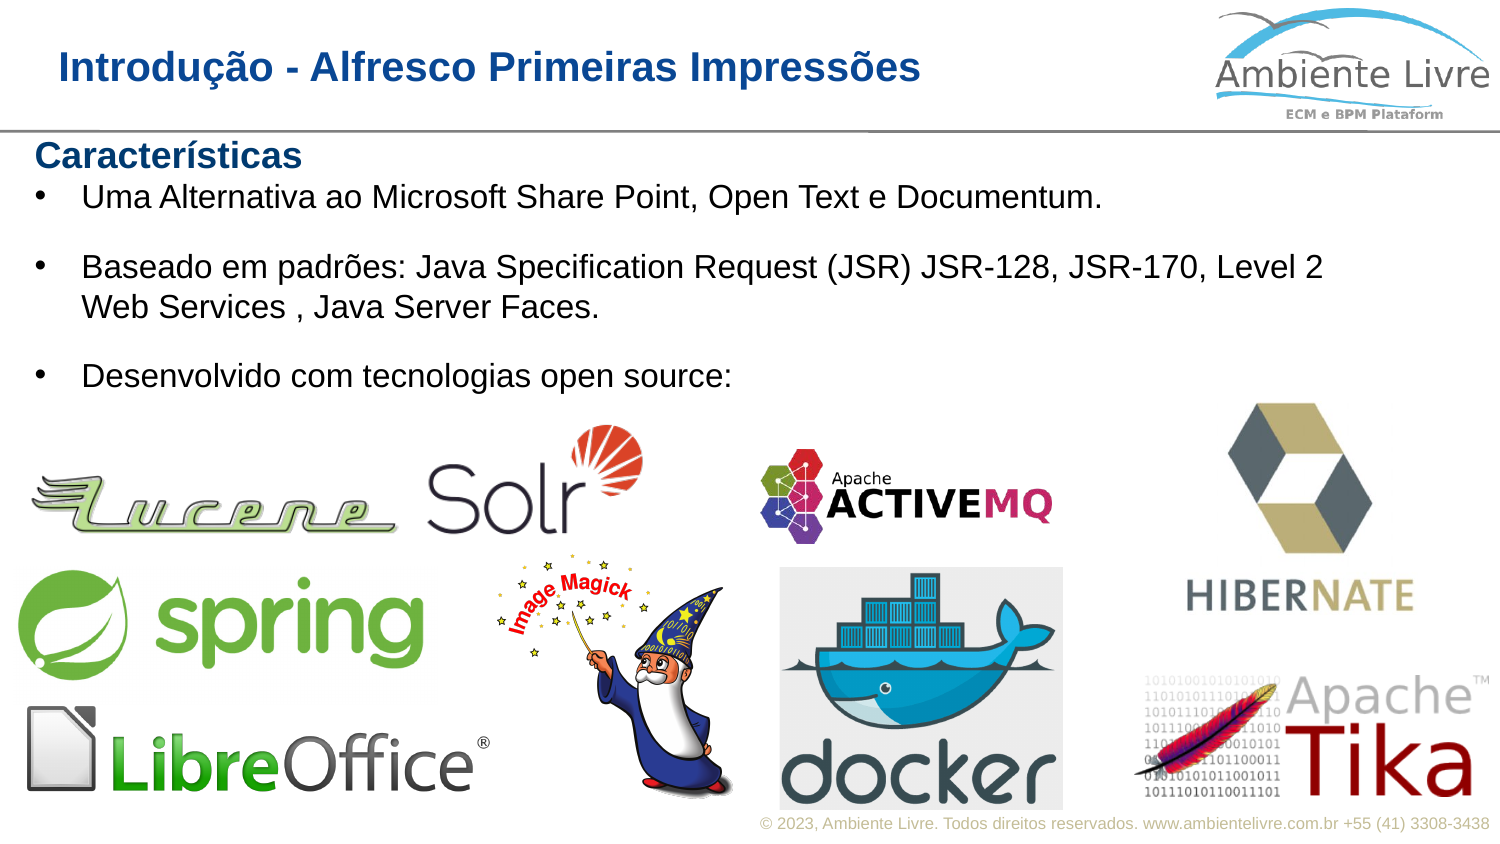

# Introdução - Alfresco Primeiras Impressões
Características
Uma Alternativa ao Microsoft Share Point, Open Text e Documentum.
Baseado em padrões: Java Specification Request (JSR) JSR-128, JSR-170, Level 2 Web Services , Java Server Faces.
Desenvolvido com tecnologias open source: